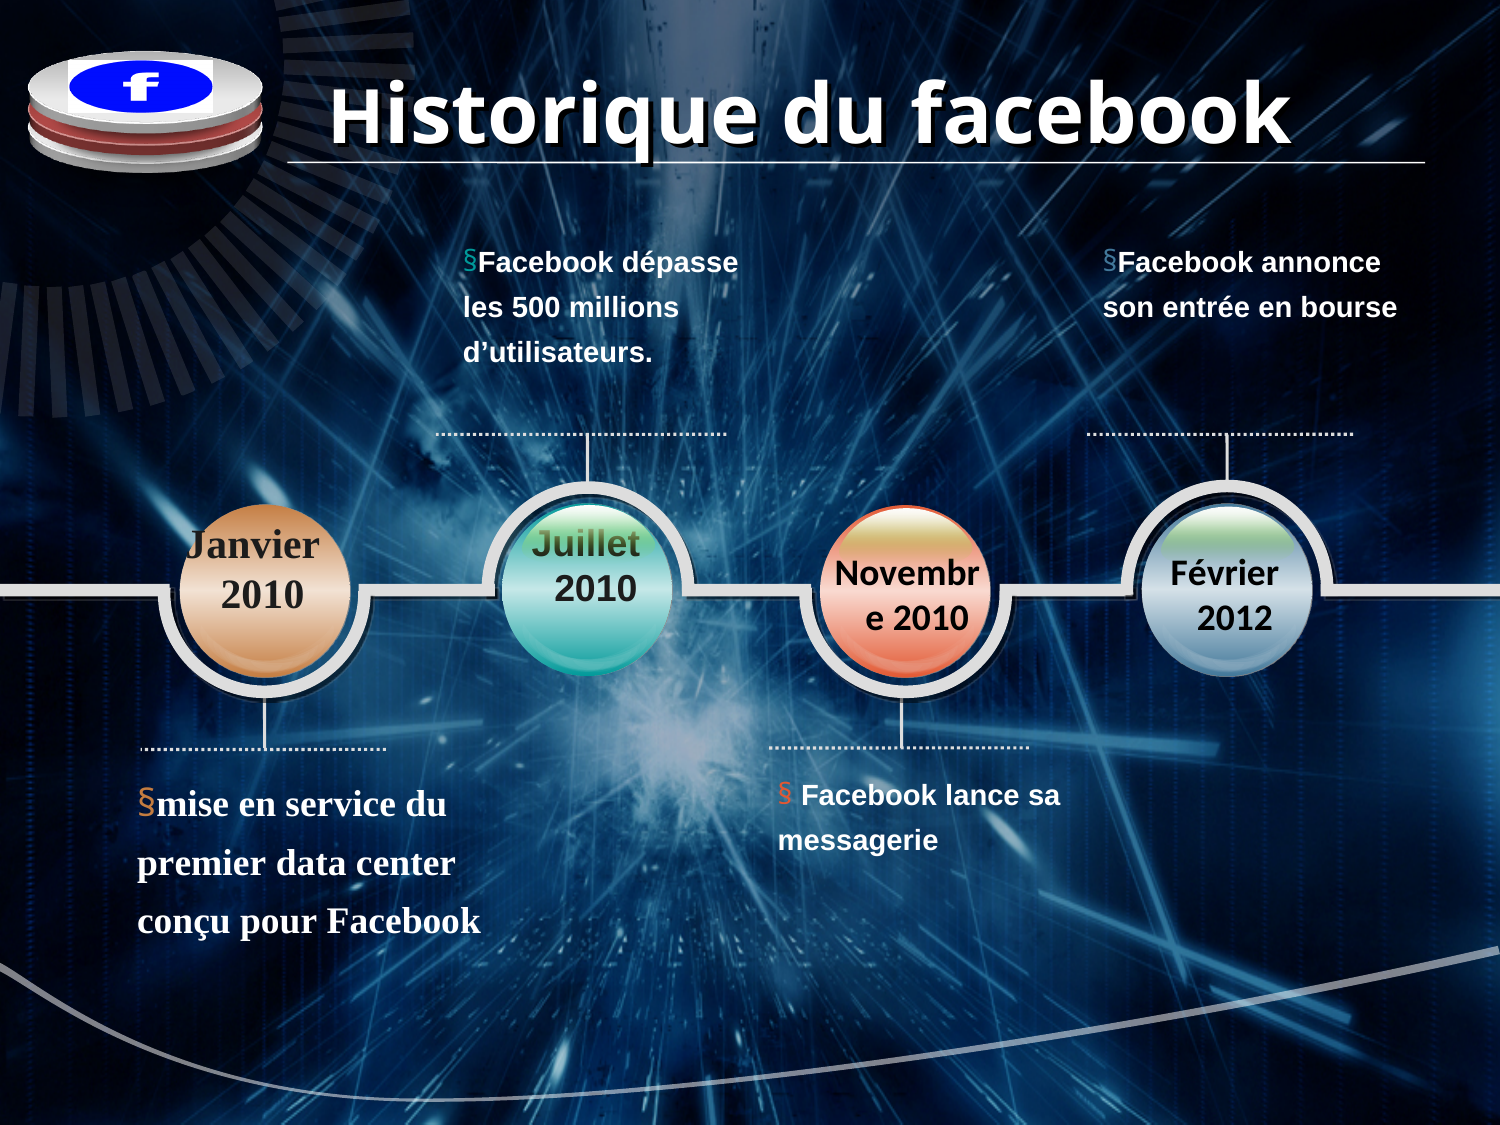

# Historique du facebook
Facebook dépasse les 500 millions d’utilisateurs.
Facebook annonce son entrée en bourse
Janvier 2010
Juillet 2010
Novembre 2010
Février 2012
mise en service du premier data center conçu pour Facebook
 Facebook lance sa messagerie